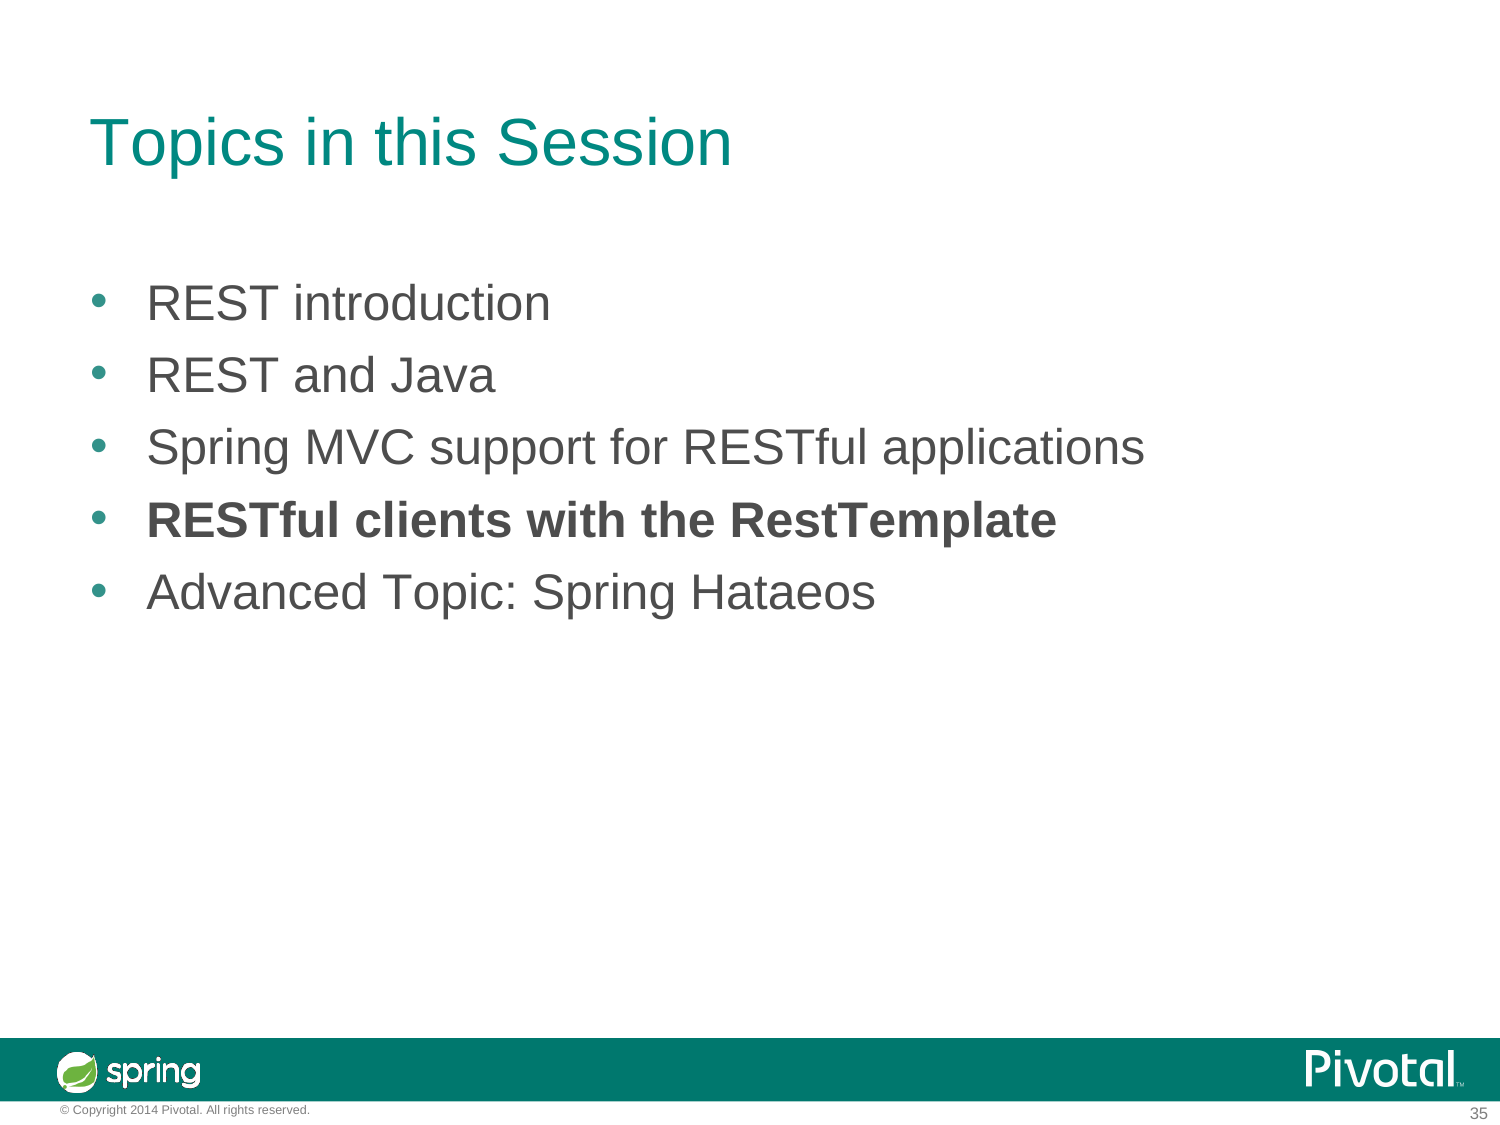

# Topics in this Session
REST introduction
REST and Java
Spring MVC support for RESTful applications
RESTful clients with the RestTemplate
Advanced Topic: Spring Hataeos